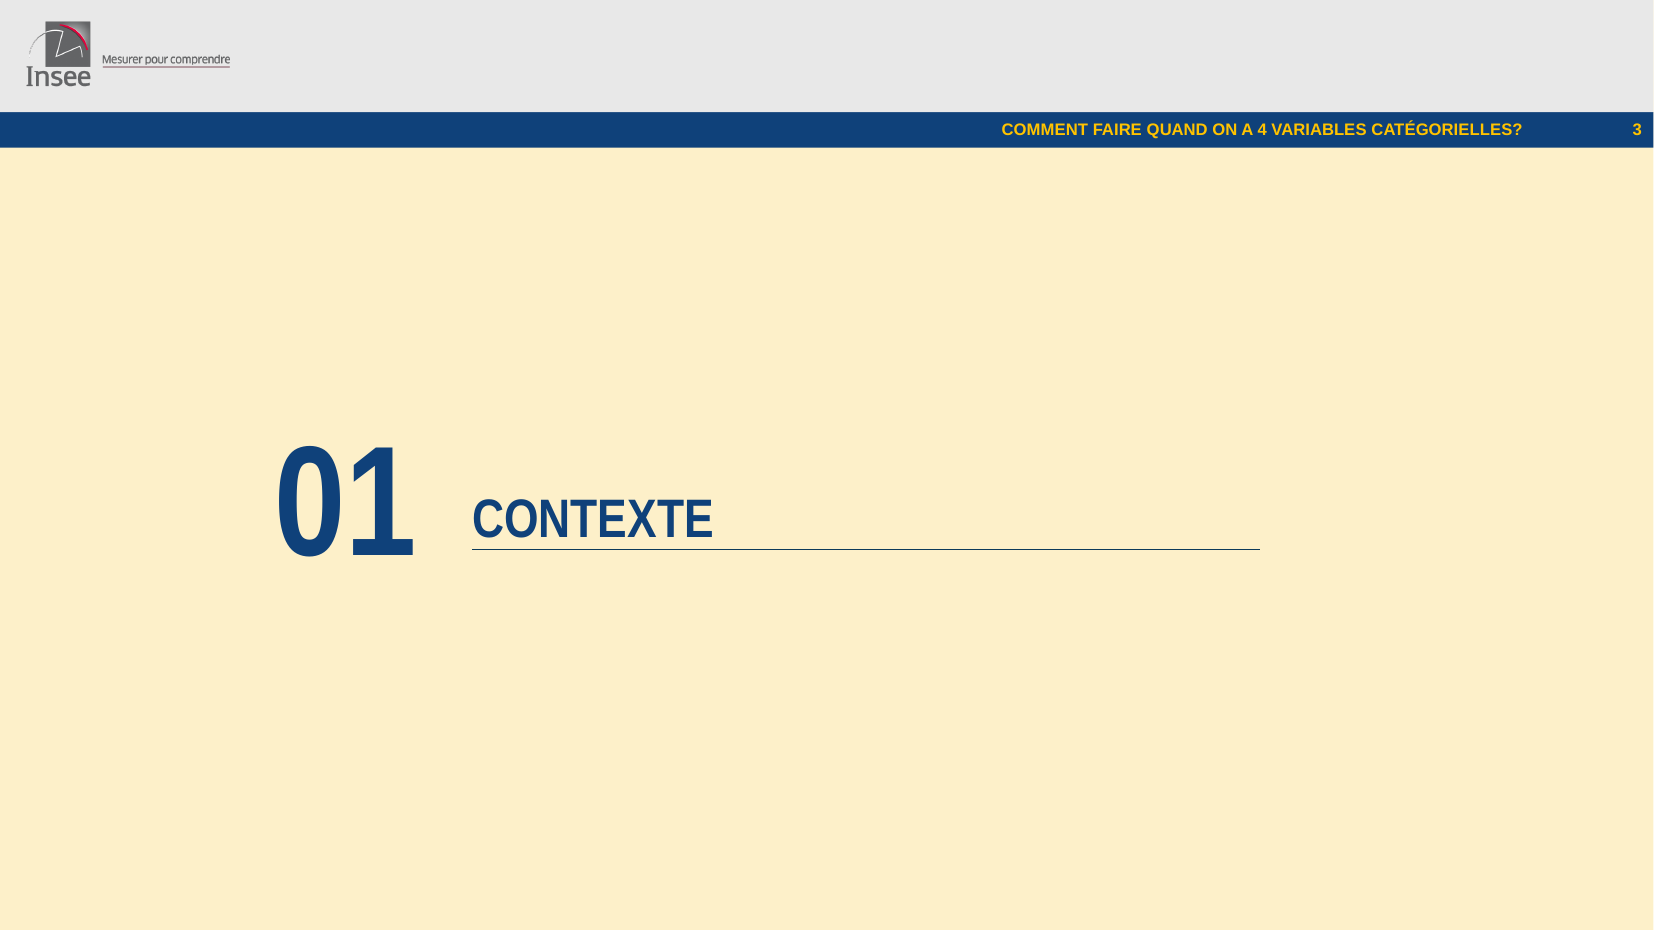

Comment faire quand on a 4 variables catégorielles?
3
01
# Contexte